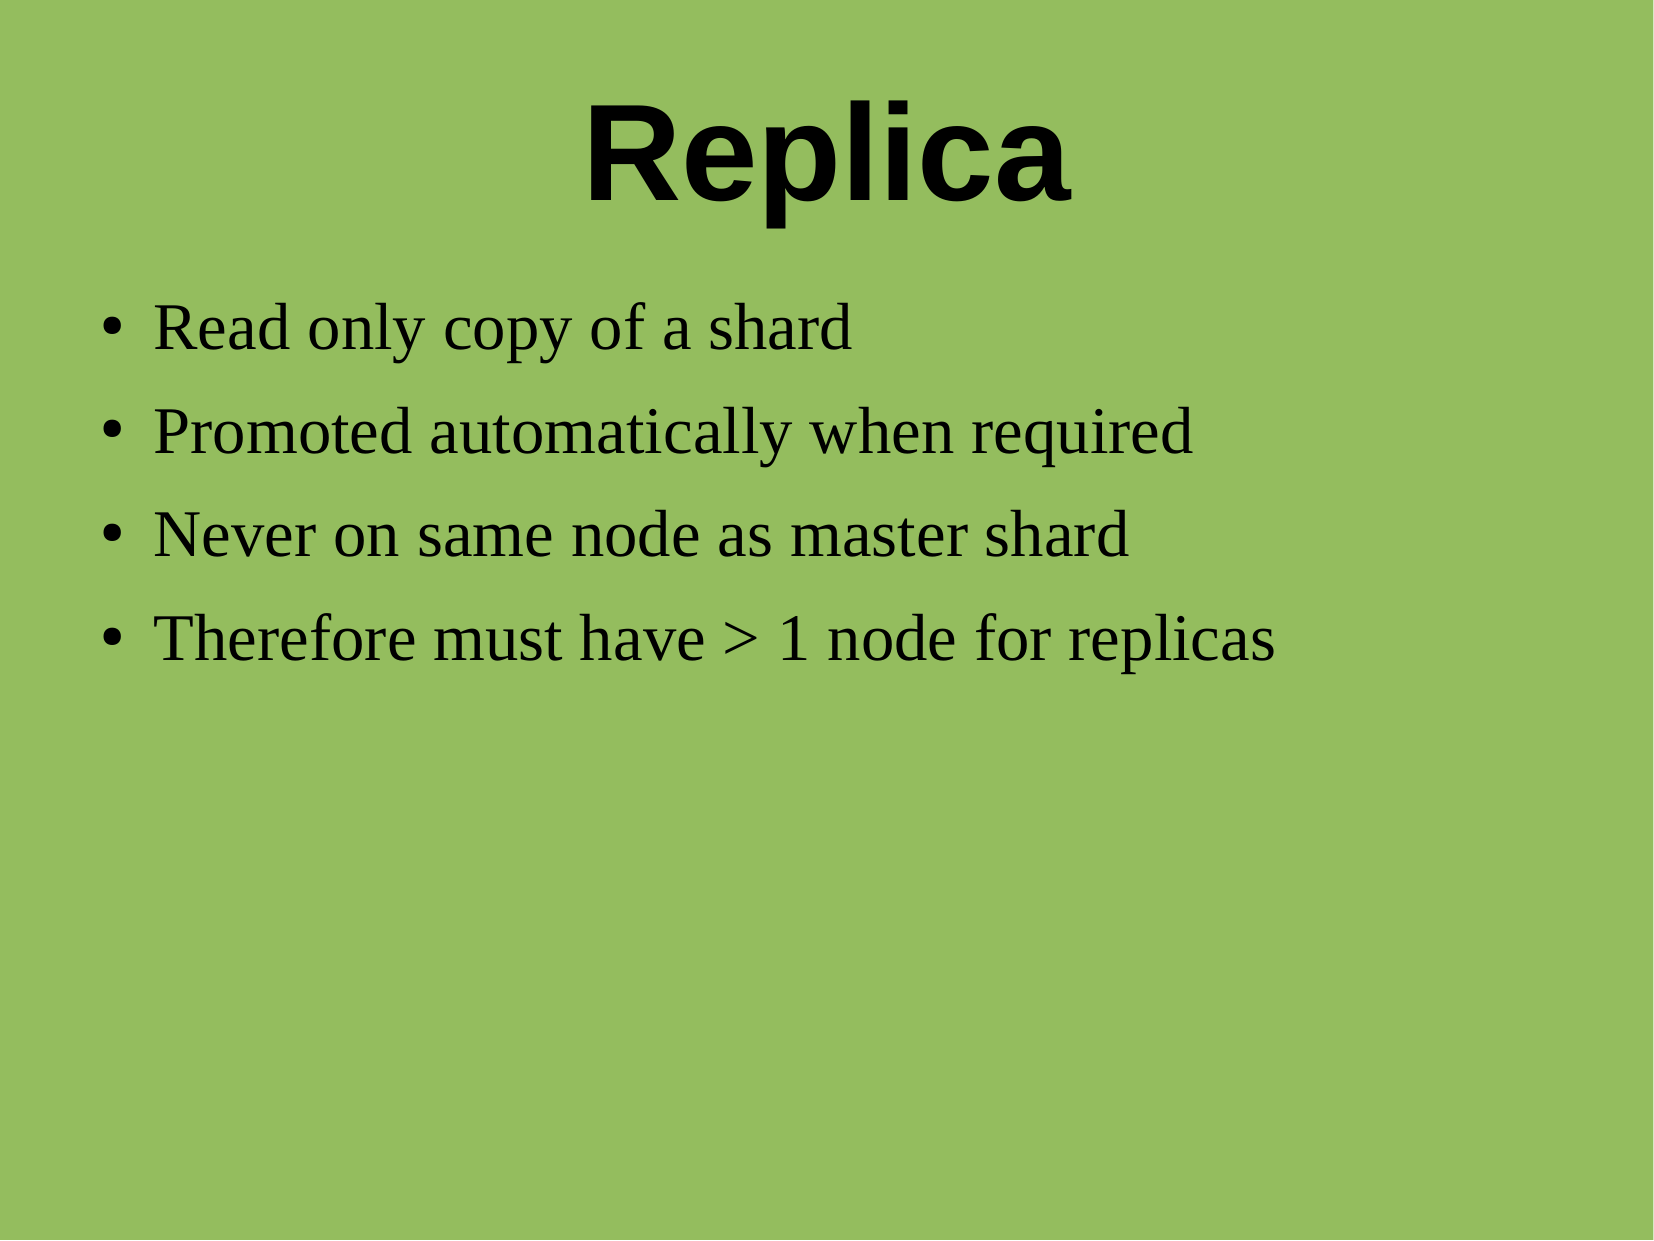

# Replica
Read only copy of a shard
Promoted automatically when required
Never on same node as master shard
Therefore must have > 1 node for replicas